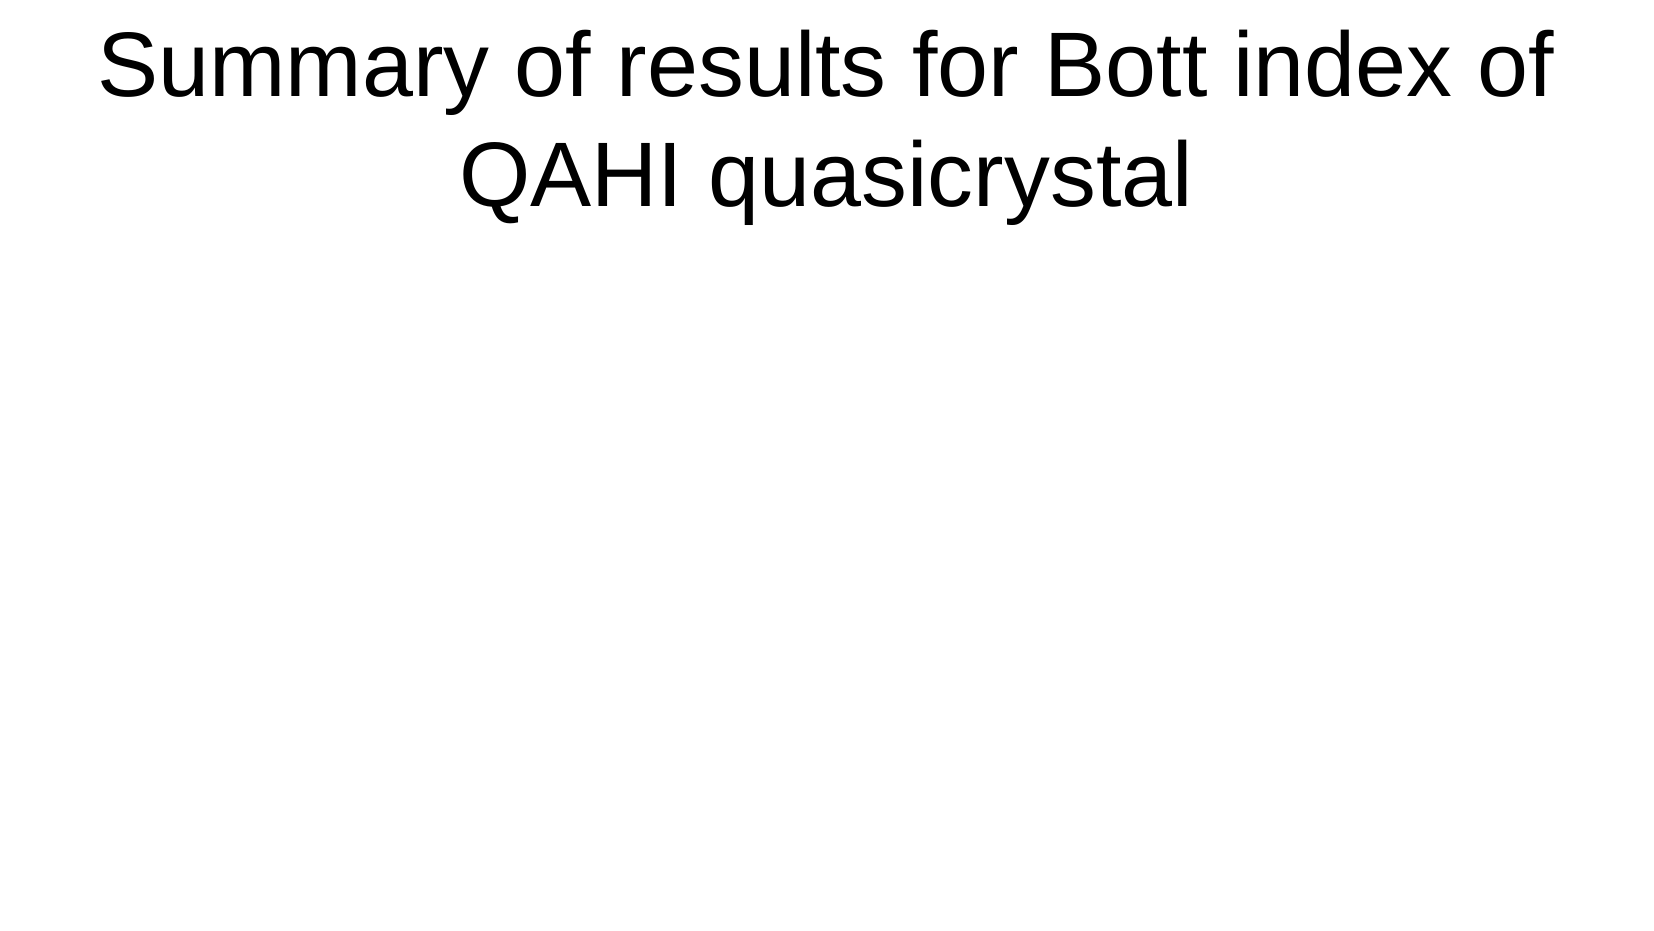

Summary of results for Bott index of QAHI quasicrystal